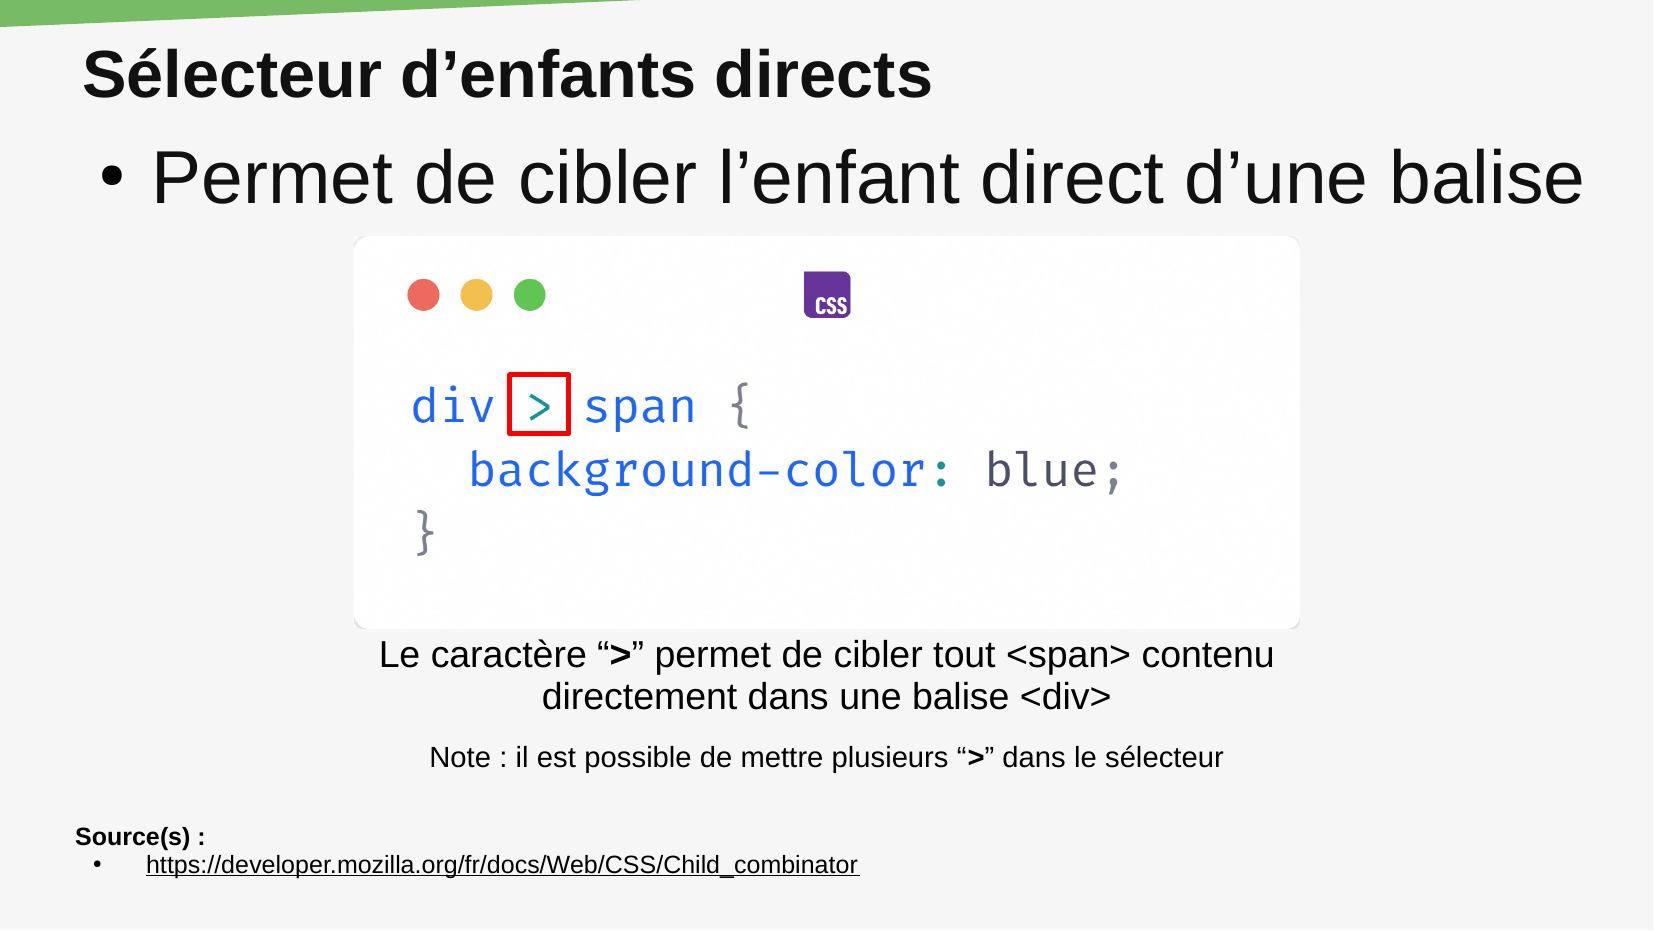

# Sélecteur d’enfants directs
Permet de cibler l’enfant direct d’une balise
Le caractère “>” permet de cibler tout <span> contenu directement dans une balise <div>
Note : il est possible de mettre plusieurs “>” dans le sélecteur
Source(s) :
https://developer.mozilla.org/fr/docs/Web/CSS/Child_combinator